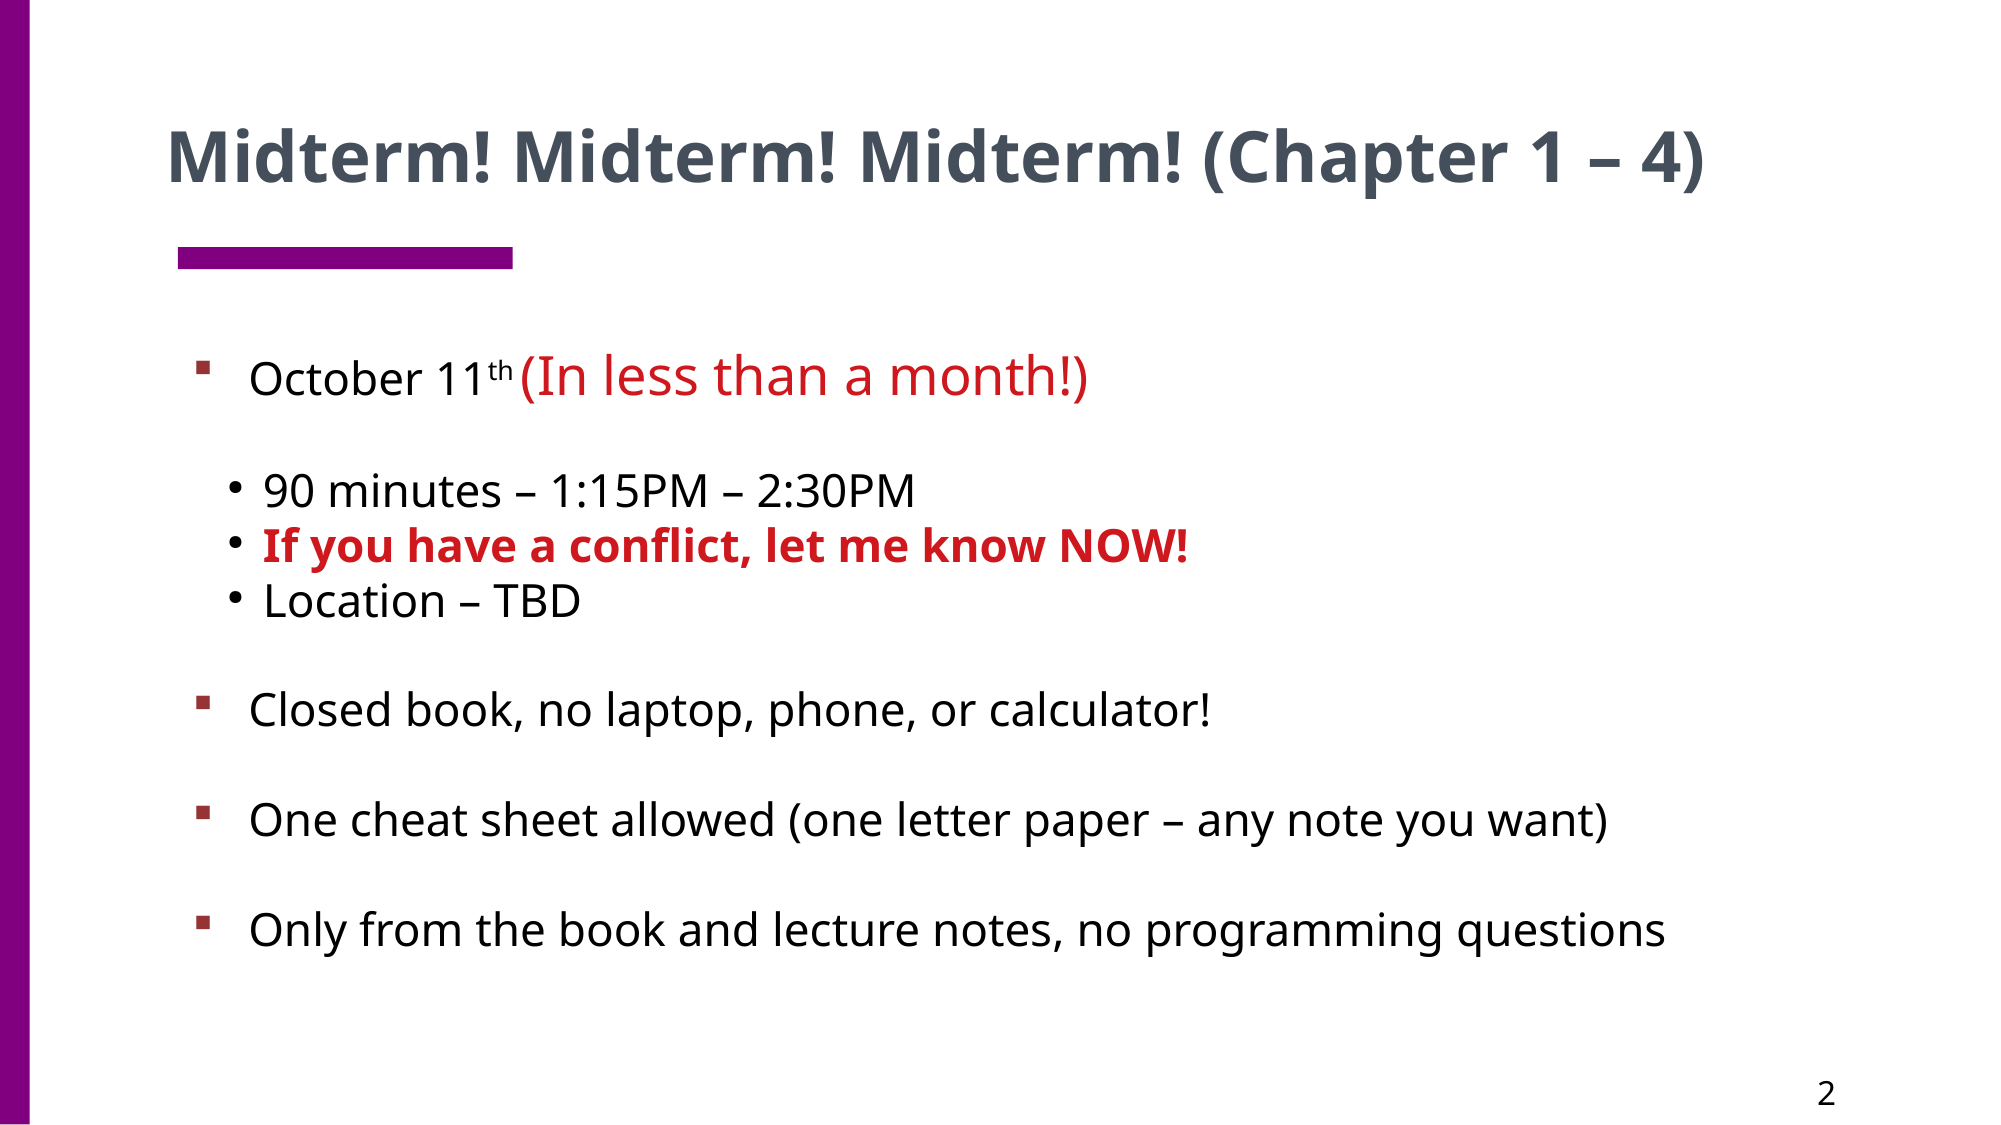

Midterm! Midterm! Midterm! (Chapter 1 – 4)
October 11th (In less than a month!)
90 minutes – 1:15PM – 2:30PM
If you have a conflict, let me know NOW!
Location – TBD
Closed book, no laptop, phone, or calculator!
One cheat sheet allowed (one letter paper – any note you want)
Only from the book and lecture notes, no programming questions